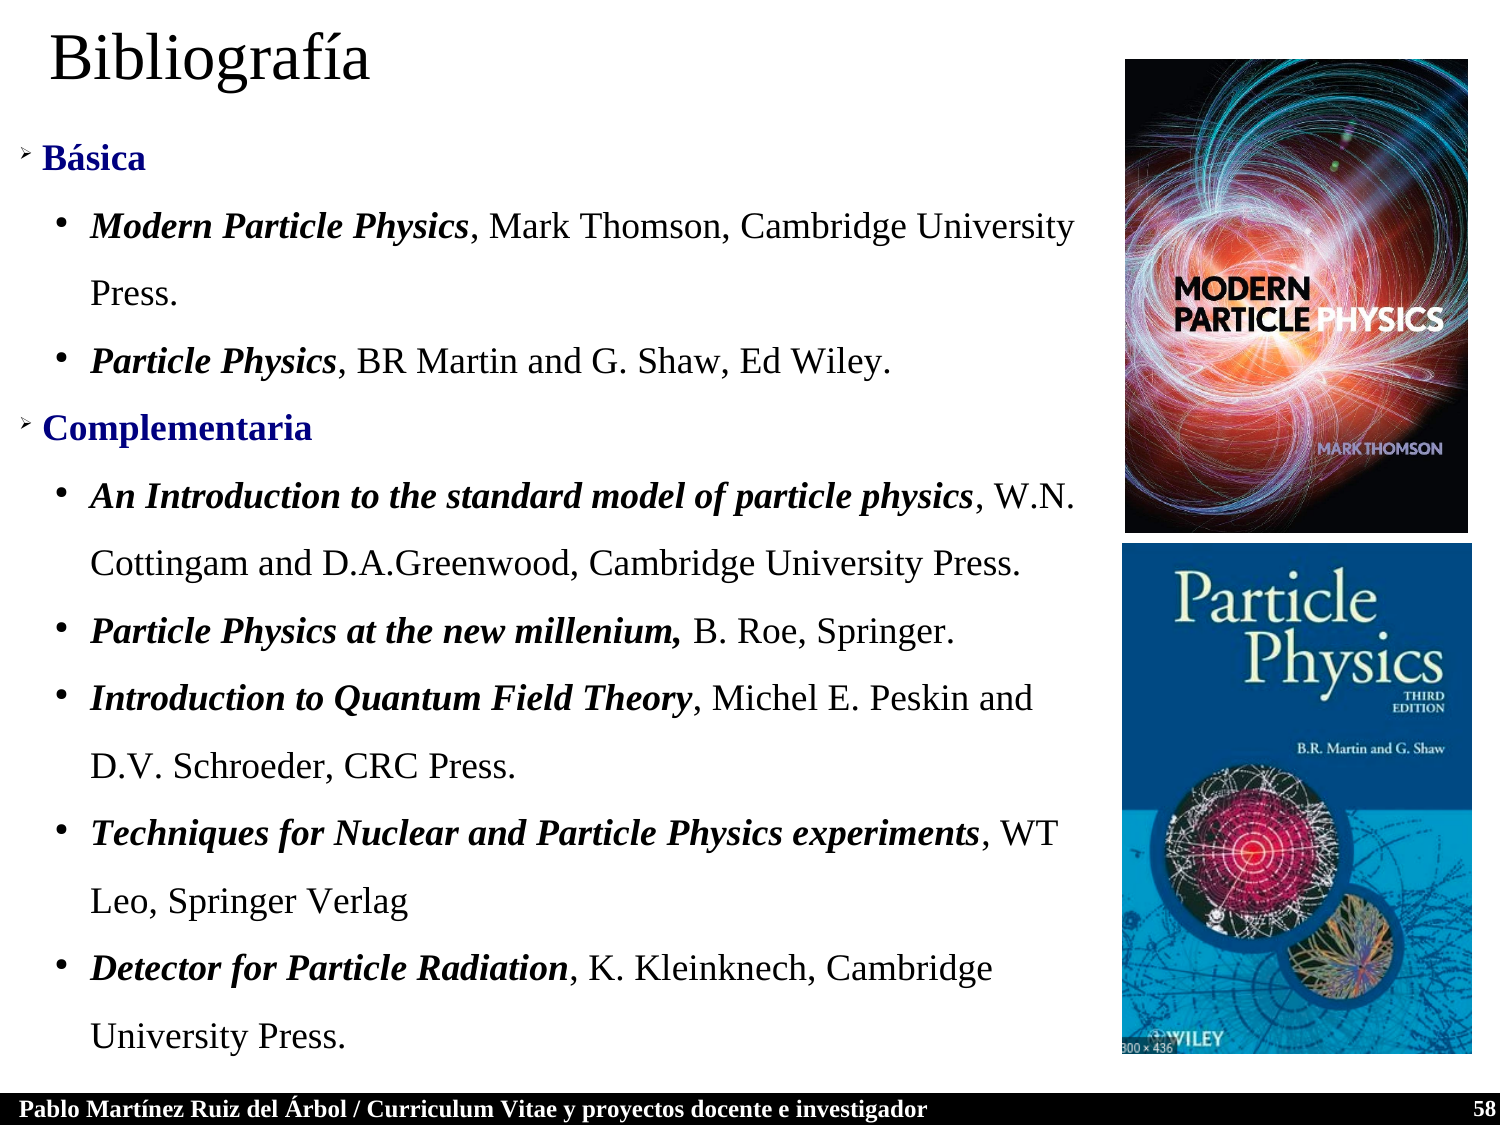

Bibliografía
 Básica
Modern Particle Physics, Mark Thomson, Cambridge University Press.
Particle Physics, BR Martin and G. Shaw, Ed Wiley.
 Complementaria
An Introduction to the standard model of particle physics, W.N. Cottingam and D.A.Greenwood, Cambridge University Press.
Particle Physics at the new millenium, B. Roe, Springer.
Introduction to Quantum Field Theory, Michel E. Peskin and D.V. Schroeder, CRC Press.
Techniques for Nuclear and Particle Physics experiments, WT Leo, Springer Verlag
Detector for Particle Radiation, K. Kleinknech, Cambridge University Press.
58